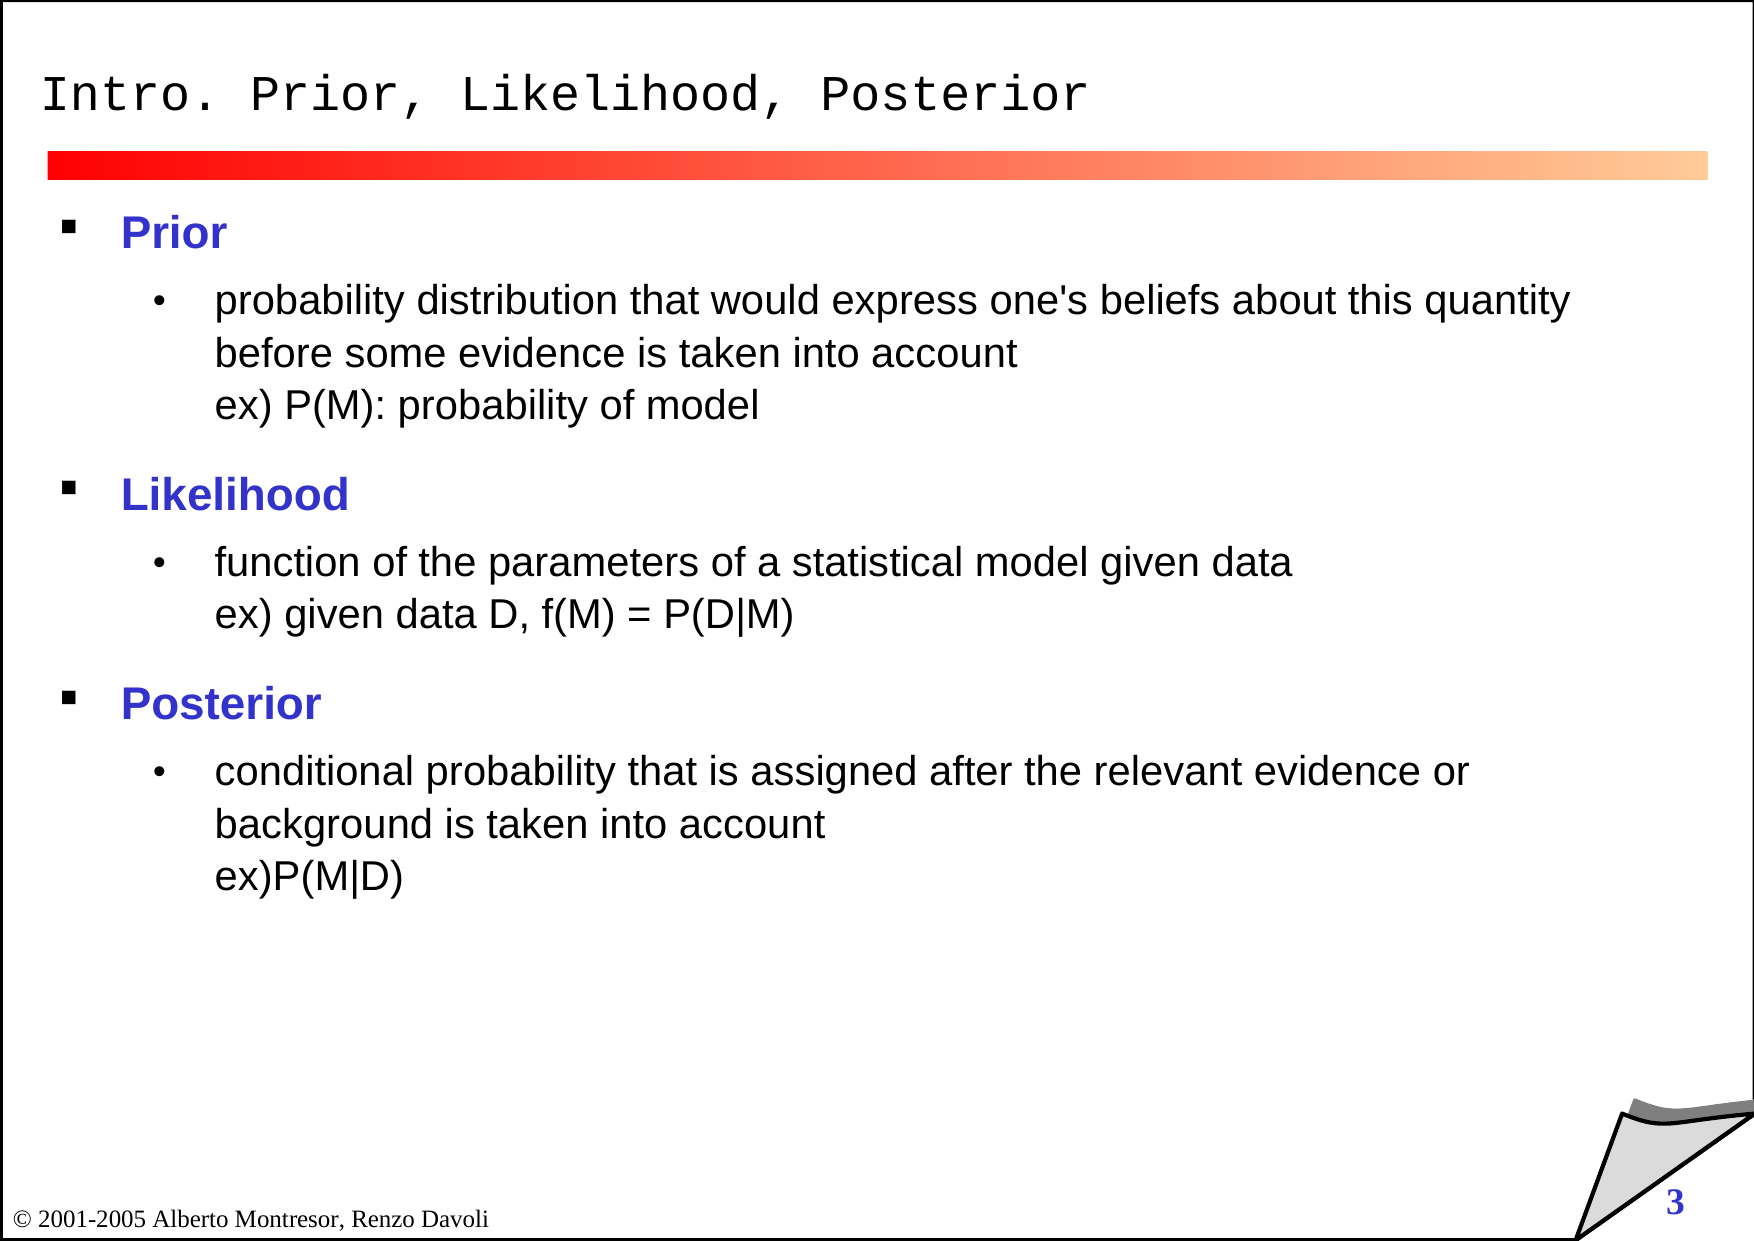

# Intro. Prior, Likelihood, Posterior
Prior
probability distribution that would express one's beliefs about this quantity before some evidence is taken into account
ex) P(M): probability of model
Likelihood
function of the parameters of a statistical model given data
ex) given data D, f(M) = P(D|M)
Posterior
conditional probability that is assigned after the relevant evidence or background is taken into account
ex)P(M|D)